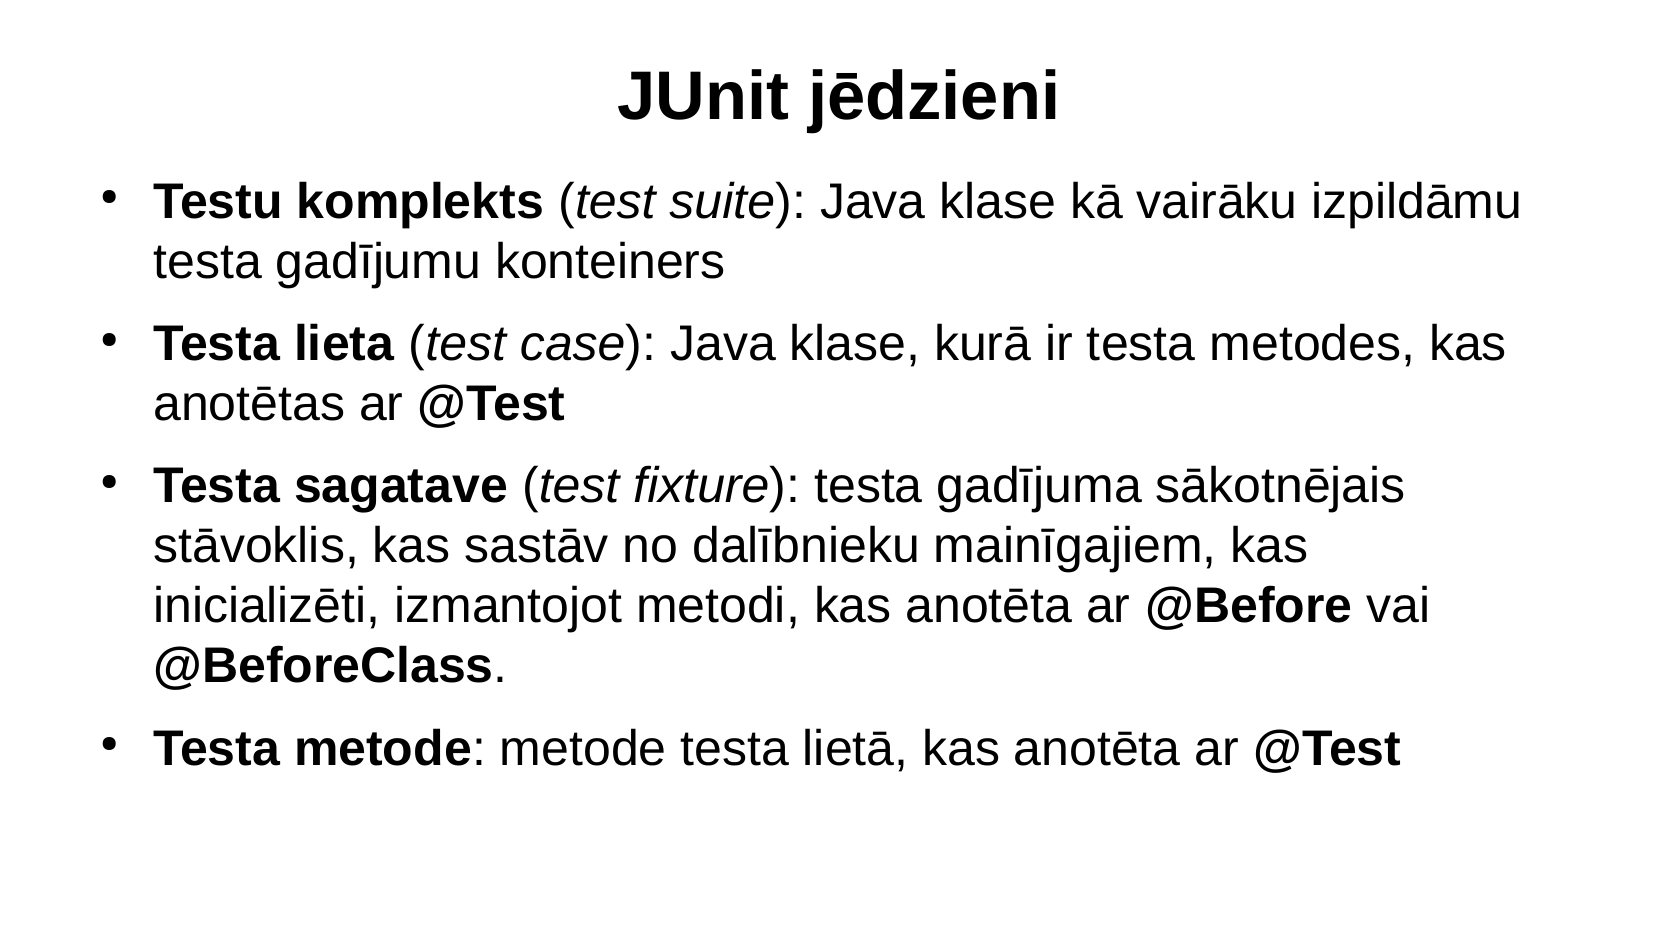

# JUnit jēdzieni
Testu komplekts (test suite): Java klase kā vairāku izpildāmu testa gadījumu konteiners
Testa lieta (test case): Java klase, kurā ir testa metodes, kas anotētas ar @Test
Testa sagatave (test fixture): testa gadījuma sākotnējais stāvoklis, kas sastāv no dalībnieku mainīgajiem, kas inicializēti, izmantojot metodi, kas anotēta ar @Before vai @BeforeClass.
Testa metode: metode testa lietā, kas anotēta ar @Test